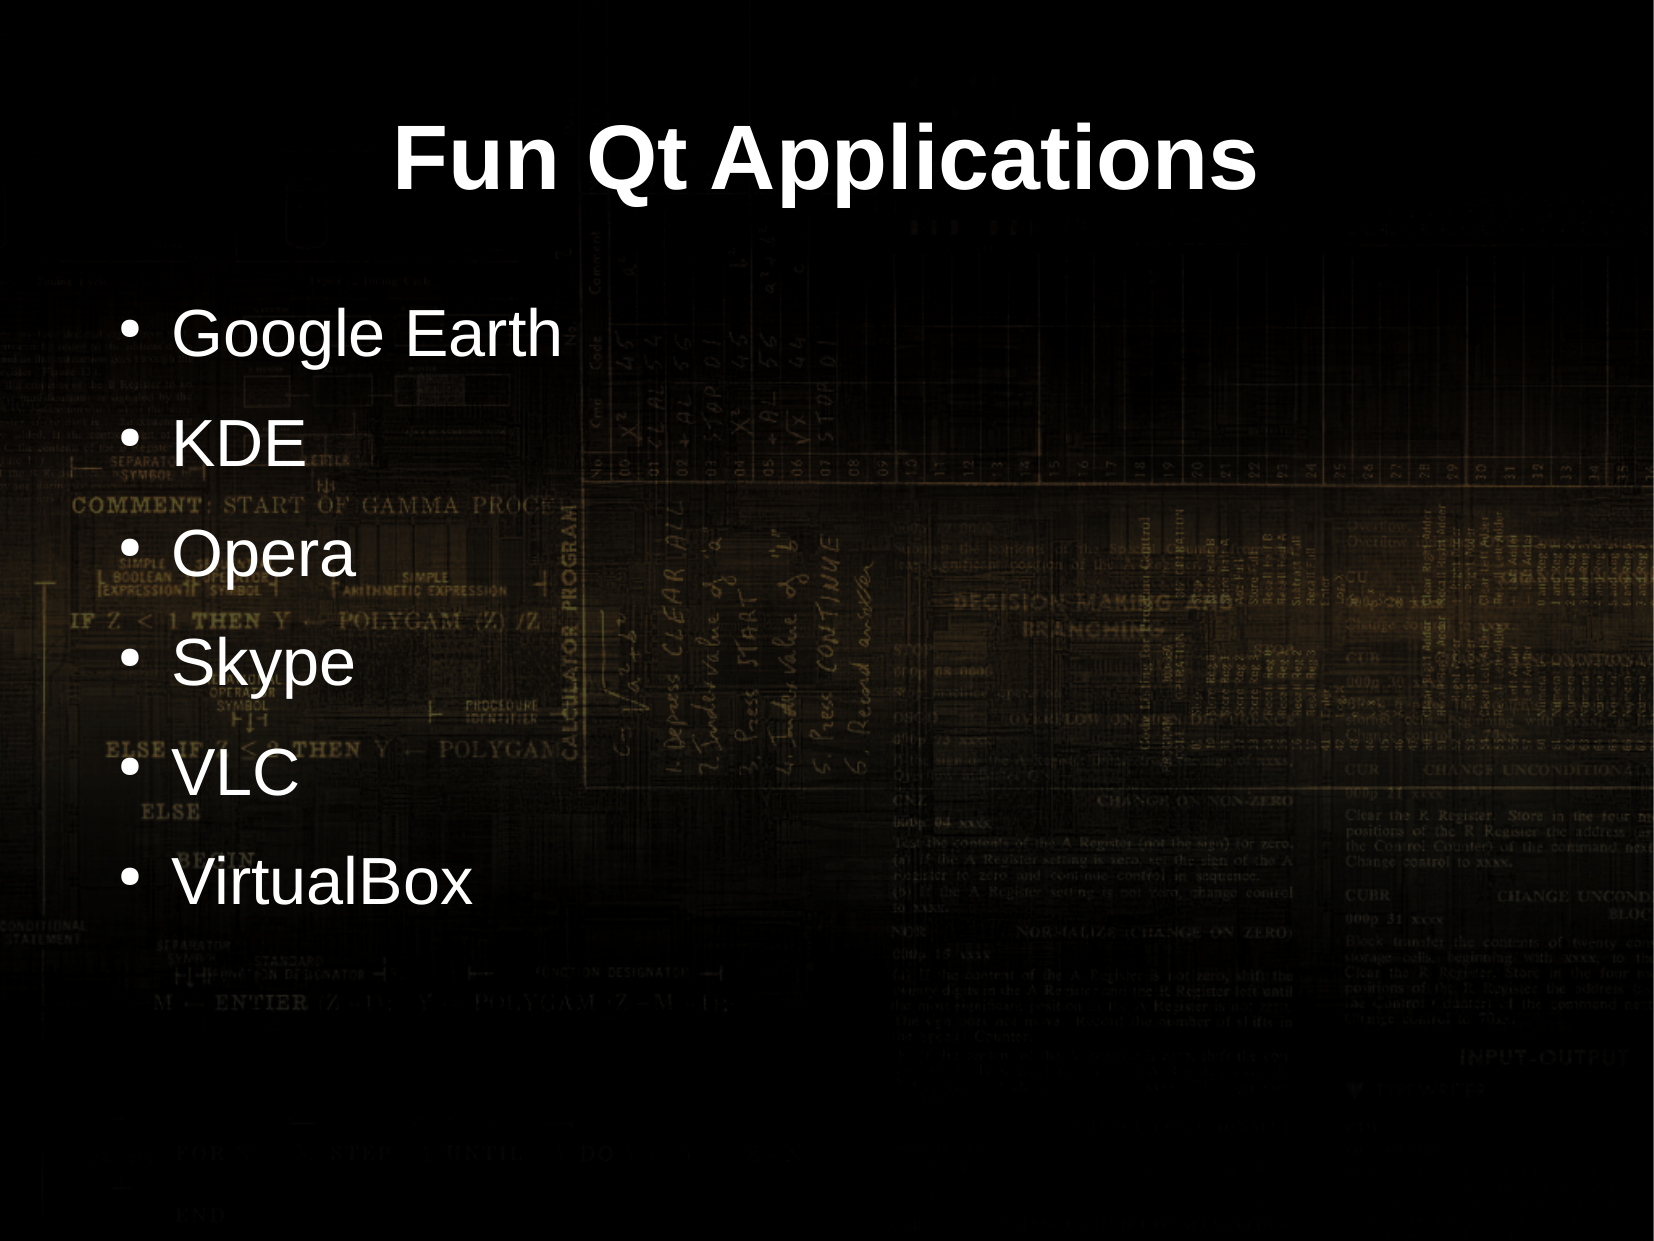

# Fun Qt Applications
Google Earth
KDE
Opera
Skype
VLC
VirtualBox